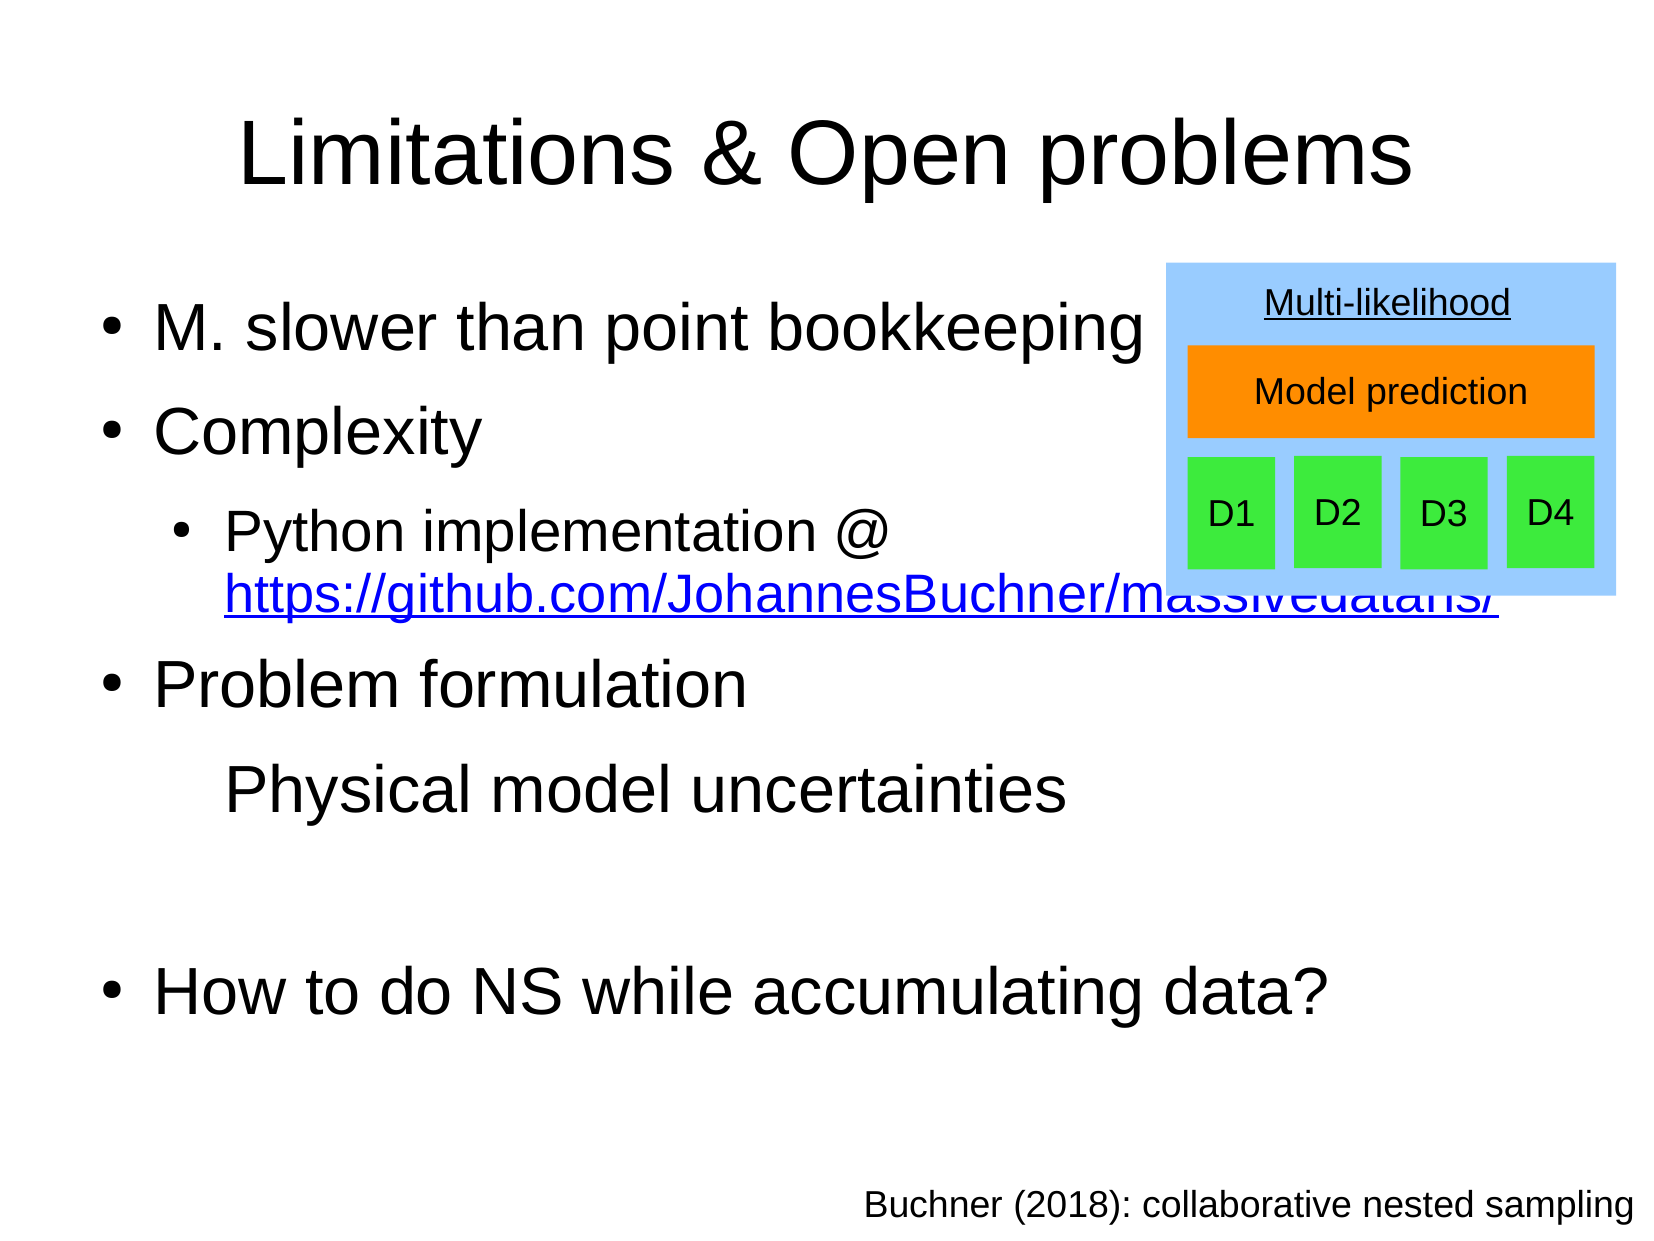

# Limitations & Open problems
Multi-likelihood
M. slower than point bookkeeping
Complexity
Python implementation @ https://github.com/JohannesBuchner/massivedatans/
Problem formulation
Physical model uncertainties
How to do NS while accumulating data?
Model prediction
D2
D4
D1
D3
Buchner (2018): collaborative nested sampling